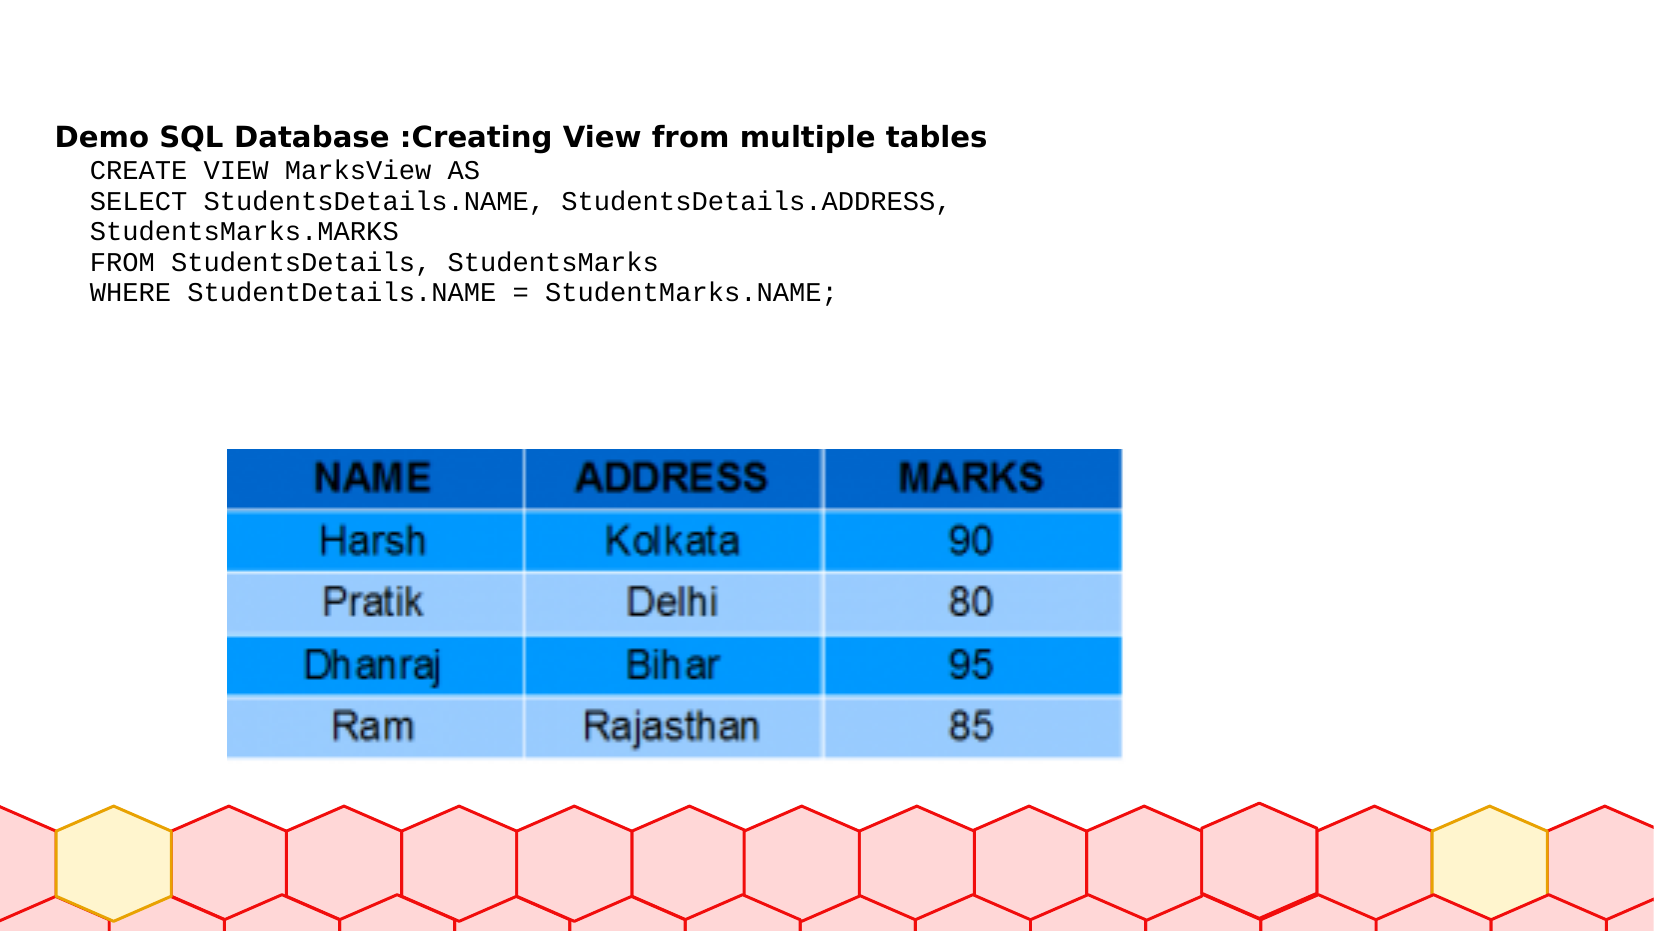

Demo SQL Database :Creating View from multiple tables
CREATE VIEW MarksView AS
SELECT StudentsDetails.NAME, StudentsDetails.ADDRESS, StudentsMarks.MARKS
FROM StudentsDetails, StudentsMarks
WHERE StudentDetails.NAME = StudentMarks.NAME;